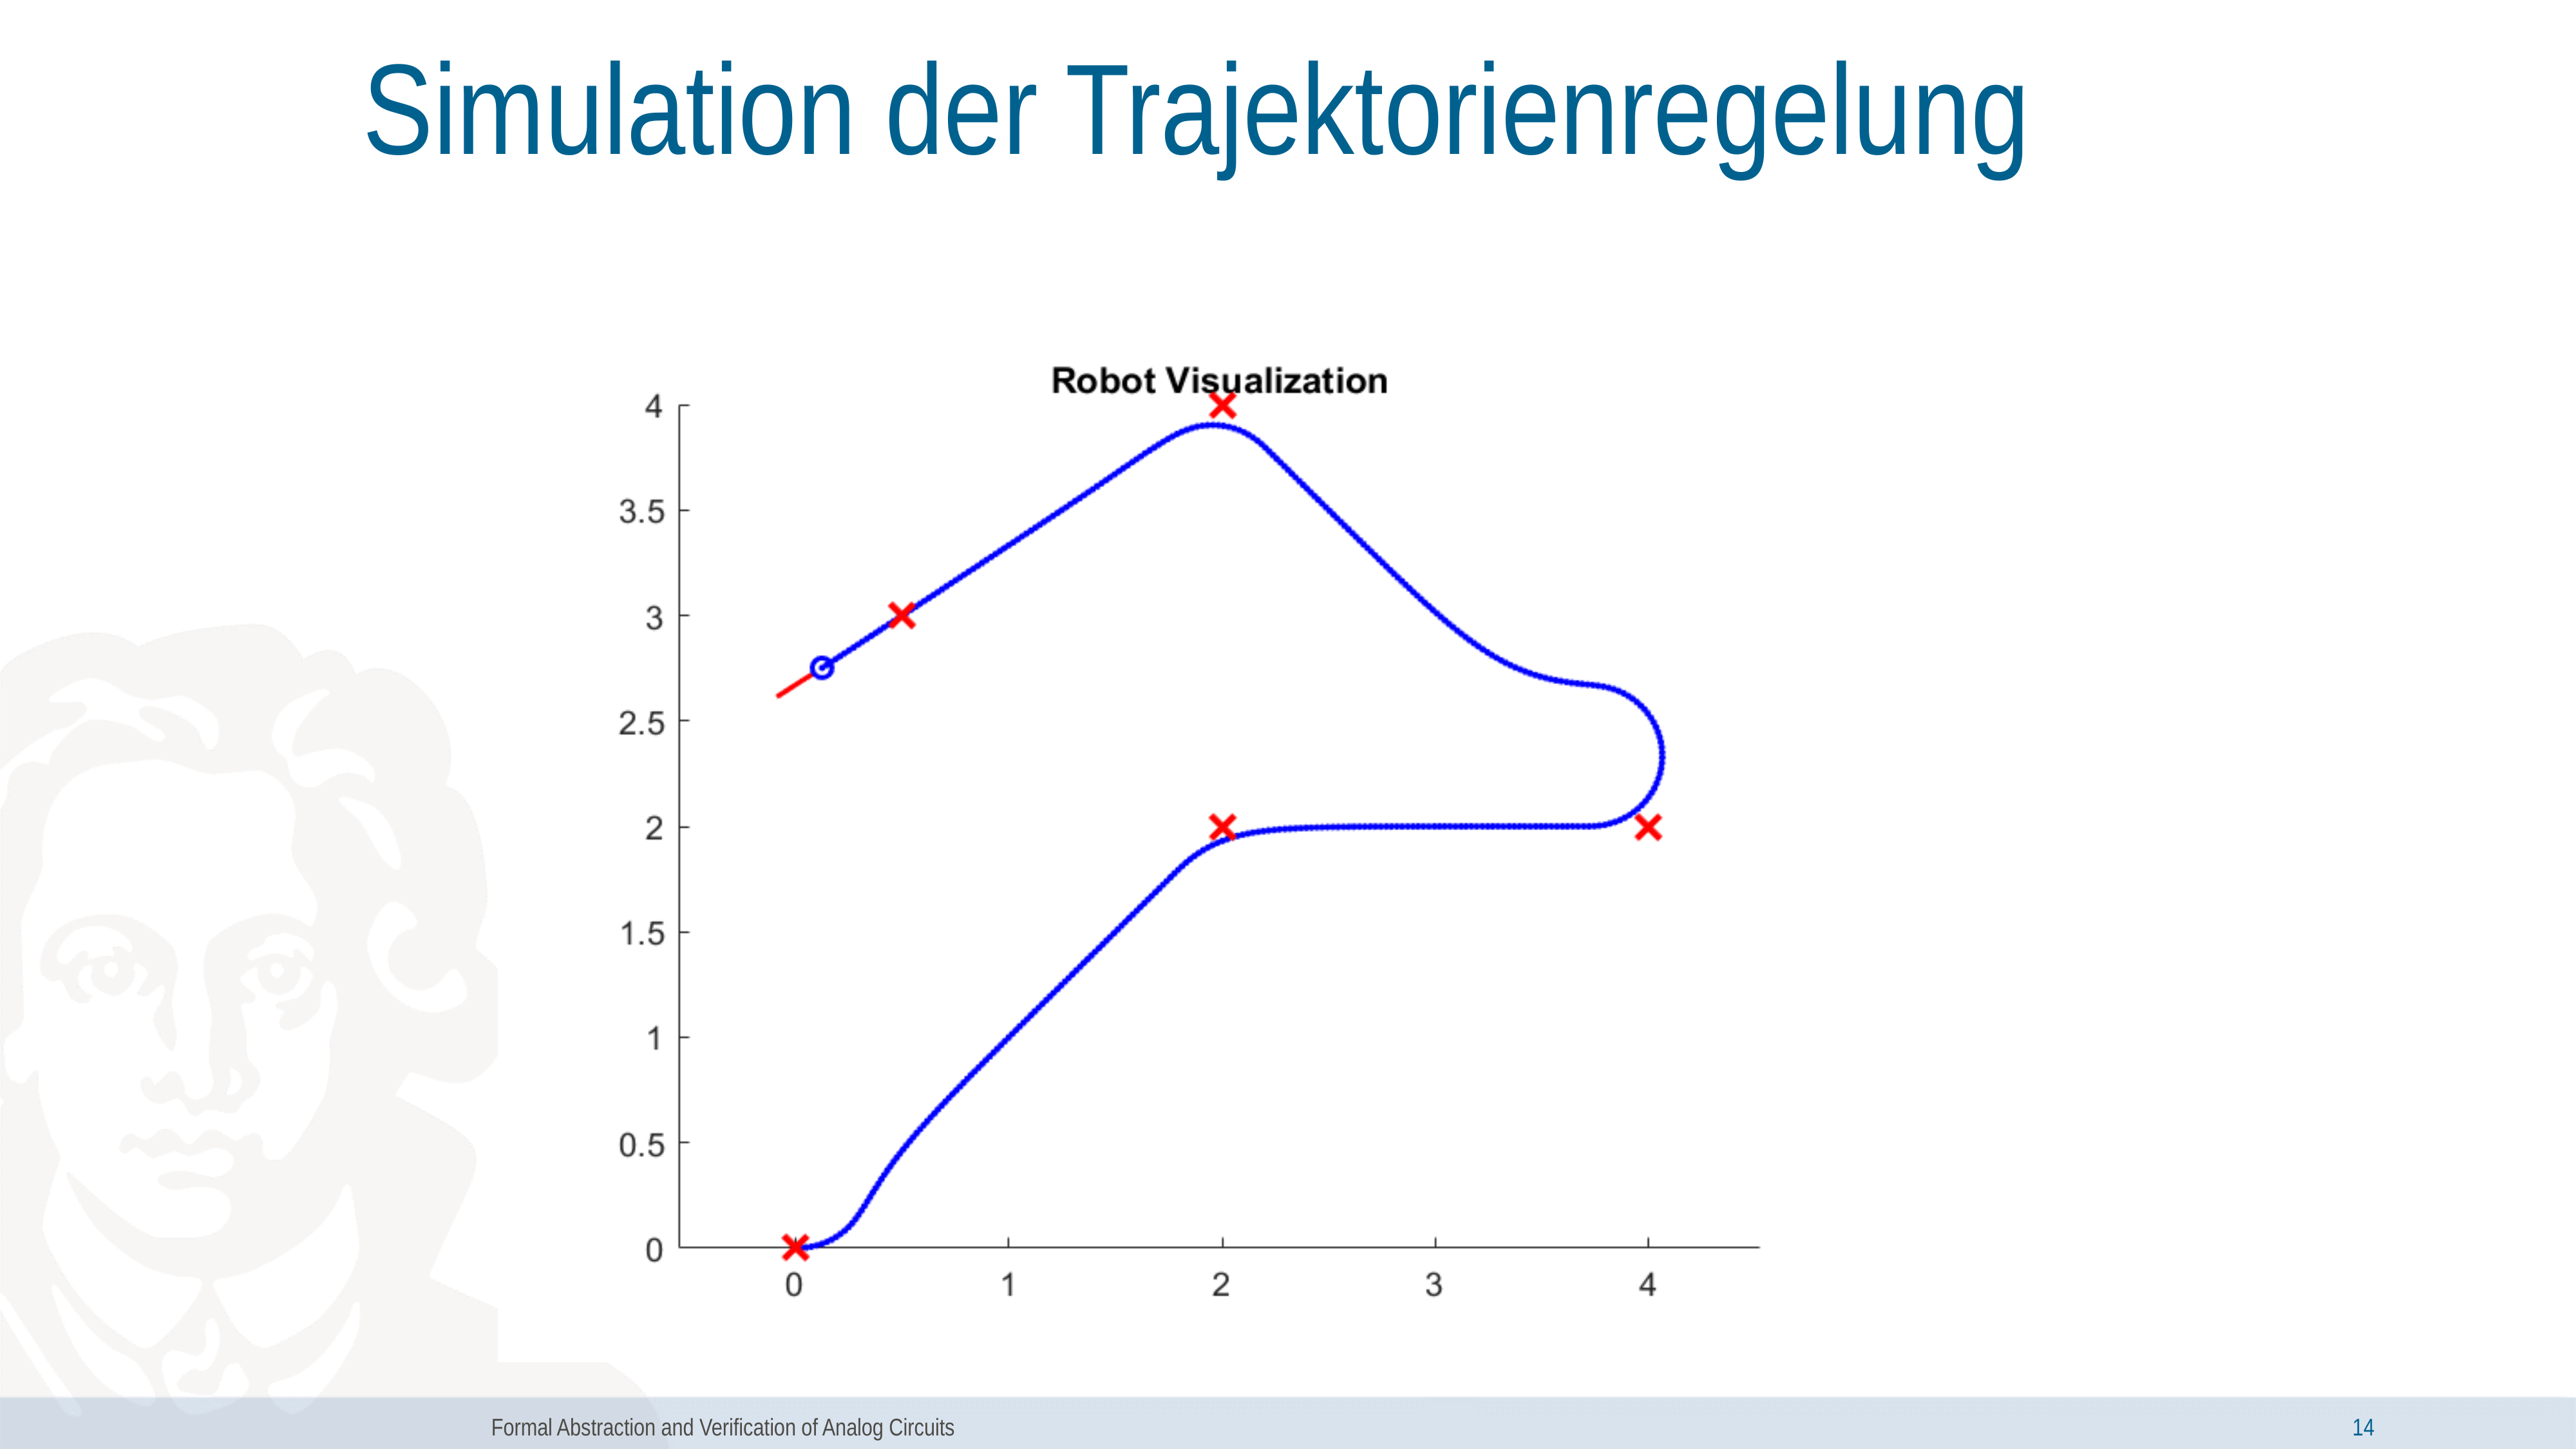

# Simulation der Trajektorienregelung
Formal Abstraction and Verification of Analog Circuits